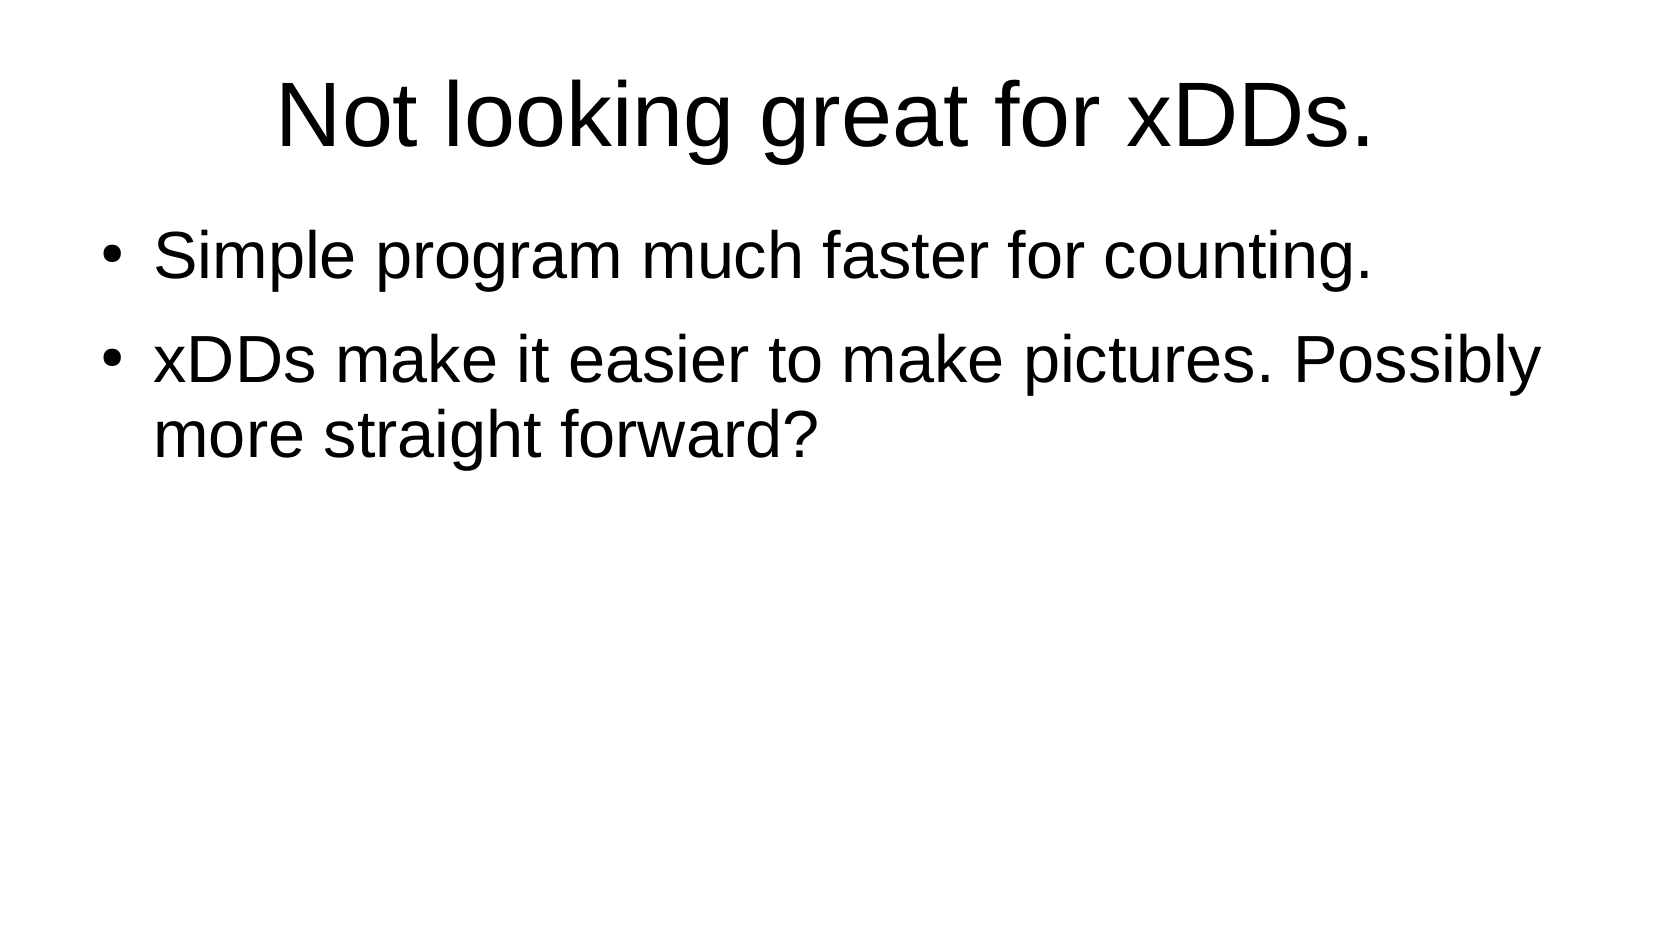

# Not looking great for xDDs.
Simple program much faster for counting.
xDDs make it easier to make pictures. Possibly more straight forward?